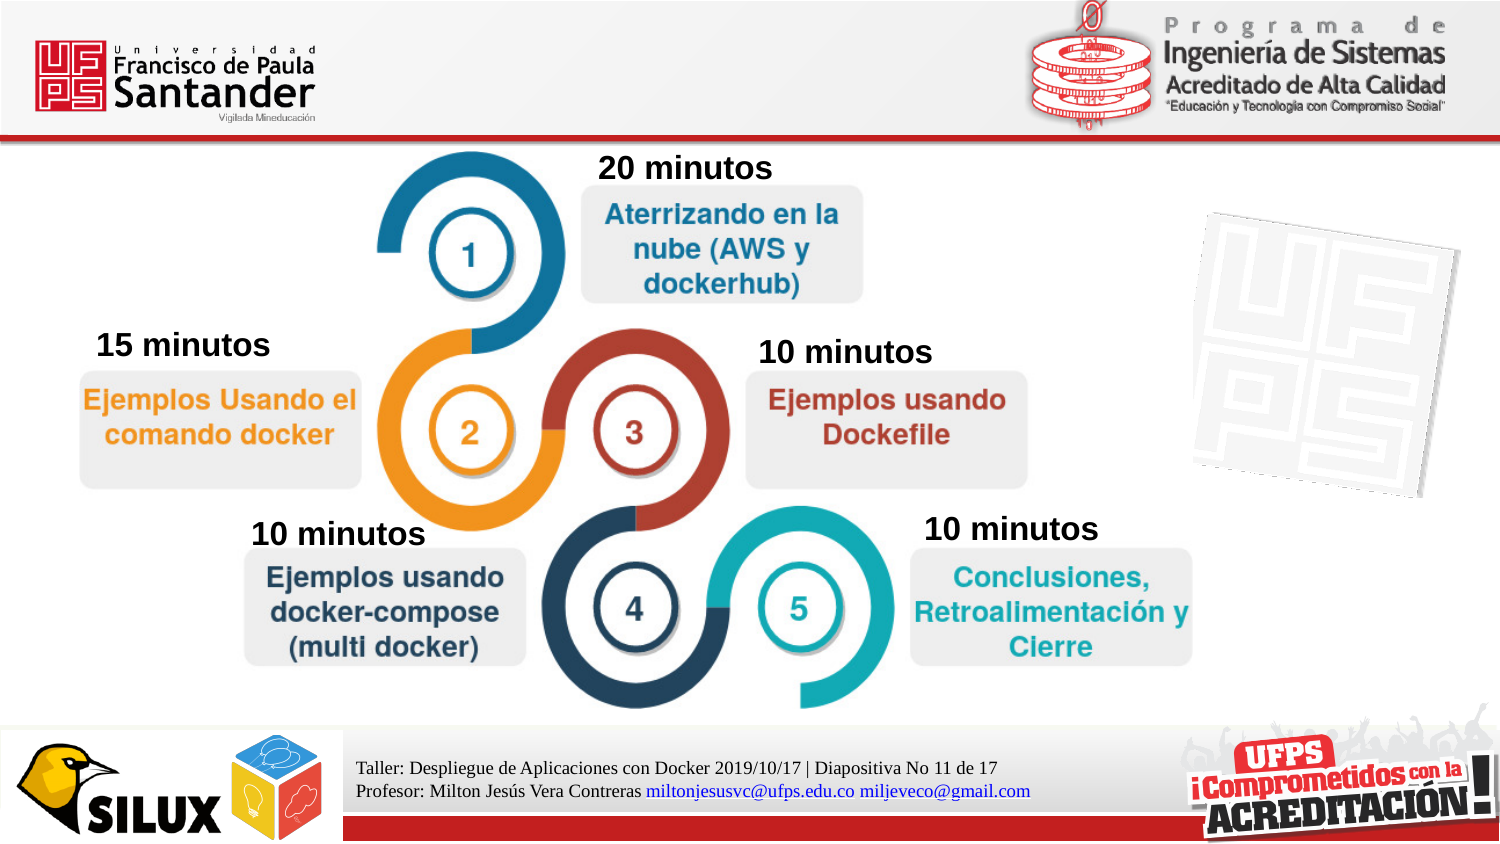

20 minutos
15 minutos
10 minutos
10 minutos
10 minutos